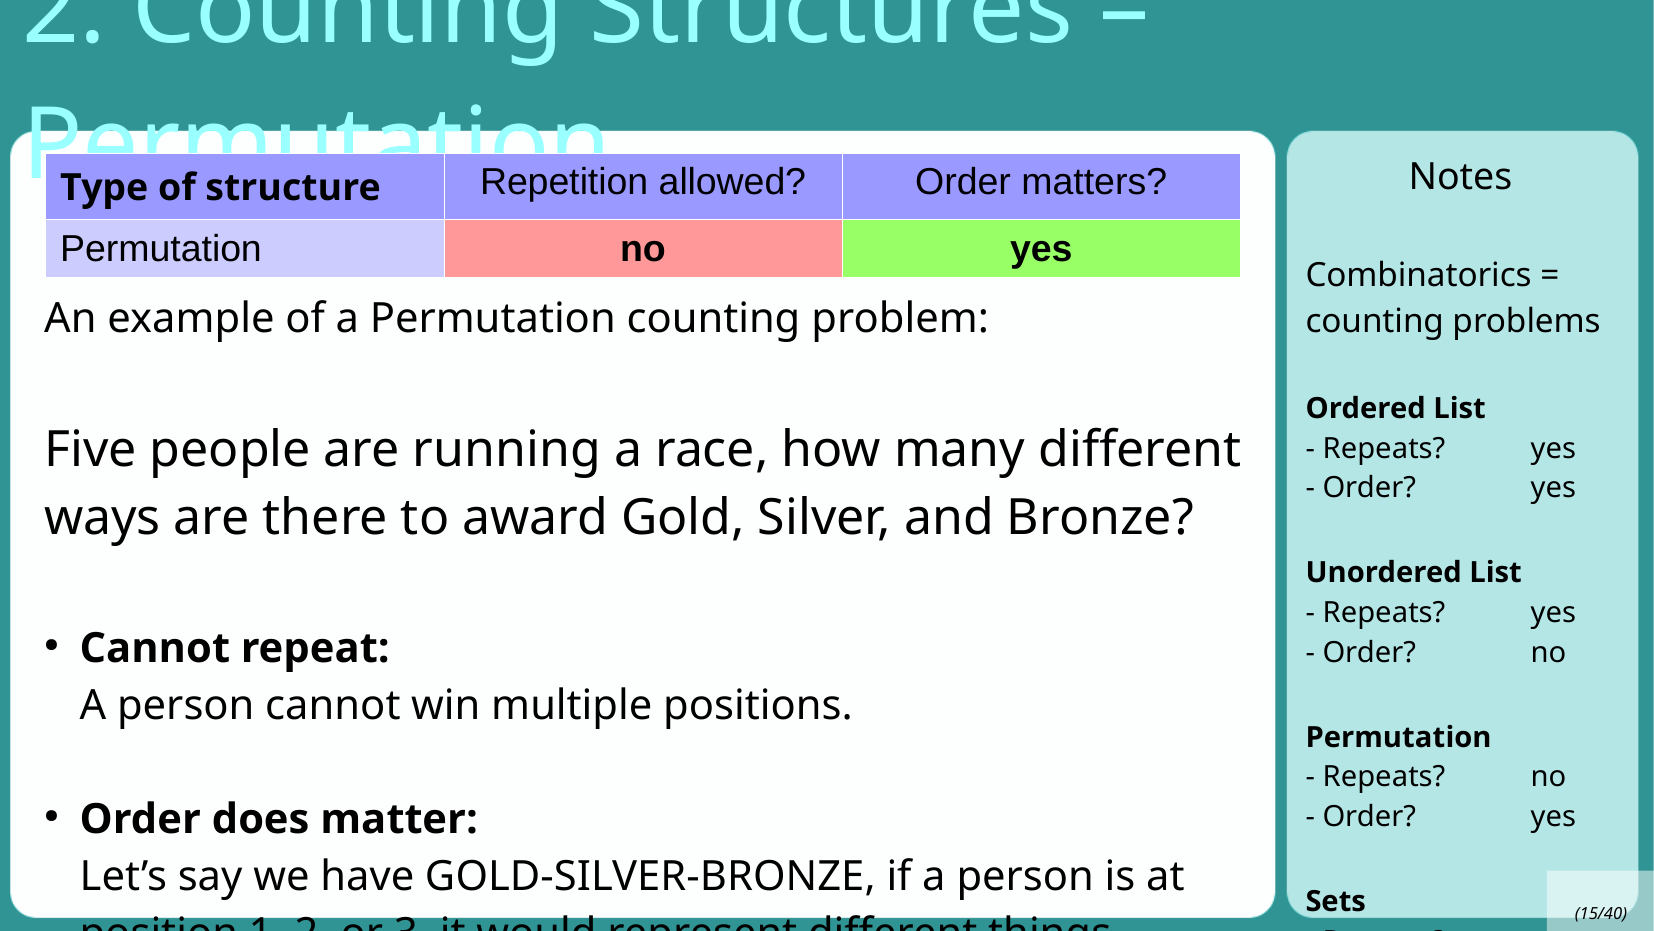

# 2. Counting Structures – Permutation
Notes
Combinatorics = counting problems
Ordered List
- Repeats?		yes
- Order?		yes
Unordered List
- Repeats?		yes
- Order?		no
Permutation
- Repeats?		no
- Order?		yes
Sets
- Repeats?		no
- Order?		no
| Type of structure | Repetition allowed? | Order matters? |
| --- | --- | --- |
| Permutation | no | yes |
An example of a Permutation counting problem:
Five people are running a race, how many different ways are there to award Gold, Silver, and Bronze?
Cannot repeat:
A person cannot win multiple positions.
Order does matter:
Let’s say we have GOLD-SILVER-BRONZE, if a person is at position 1, 2, or 3, it would represent different things.